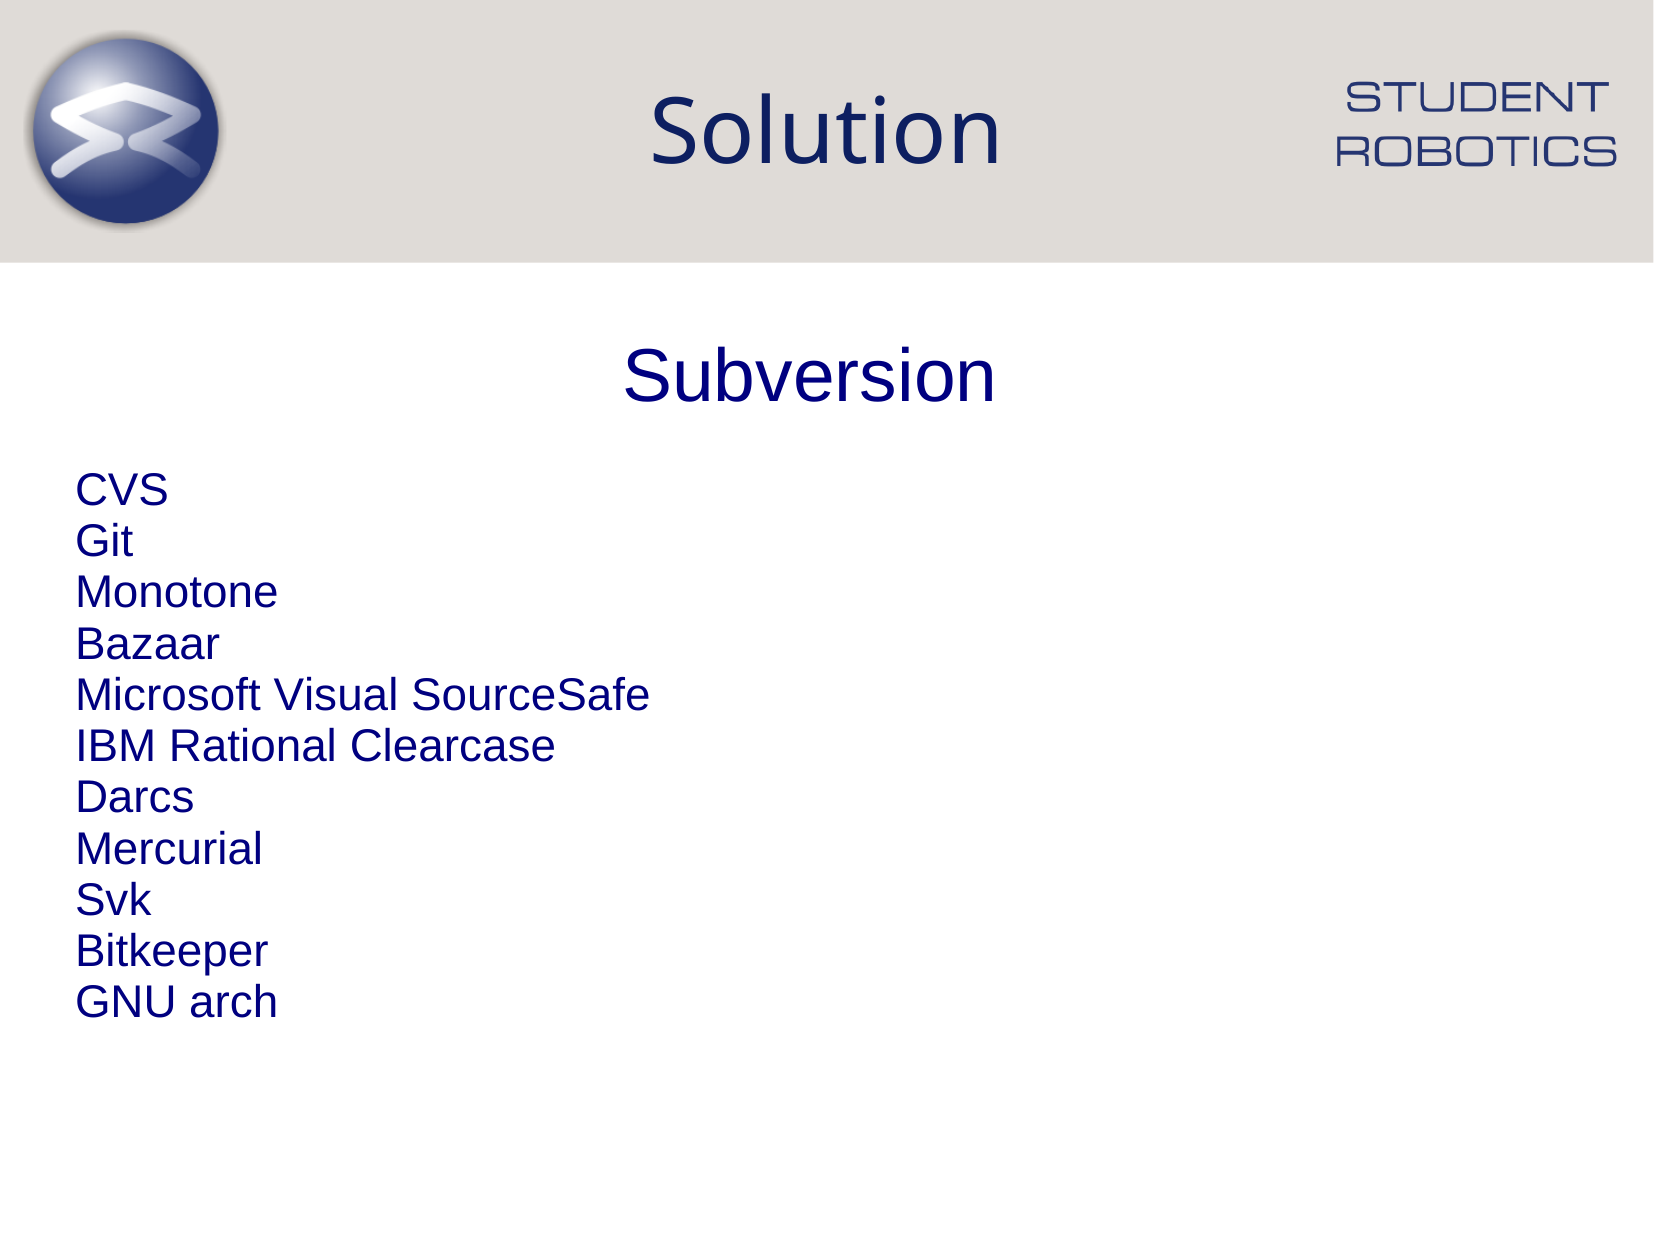

# Solution
Subversion
CVS
Git
Monotone
Bazaar
Microsoft Visual SourceSafe
IBM Rational Clearcase
Darcs
Mercurial
Svk
Bitkeeper
GNU arch